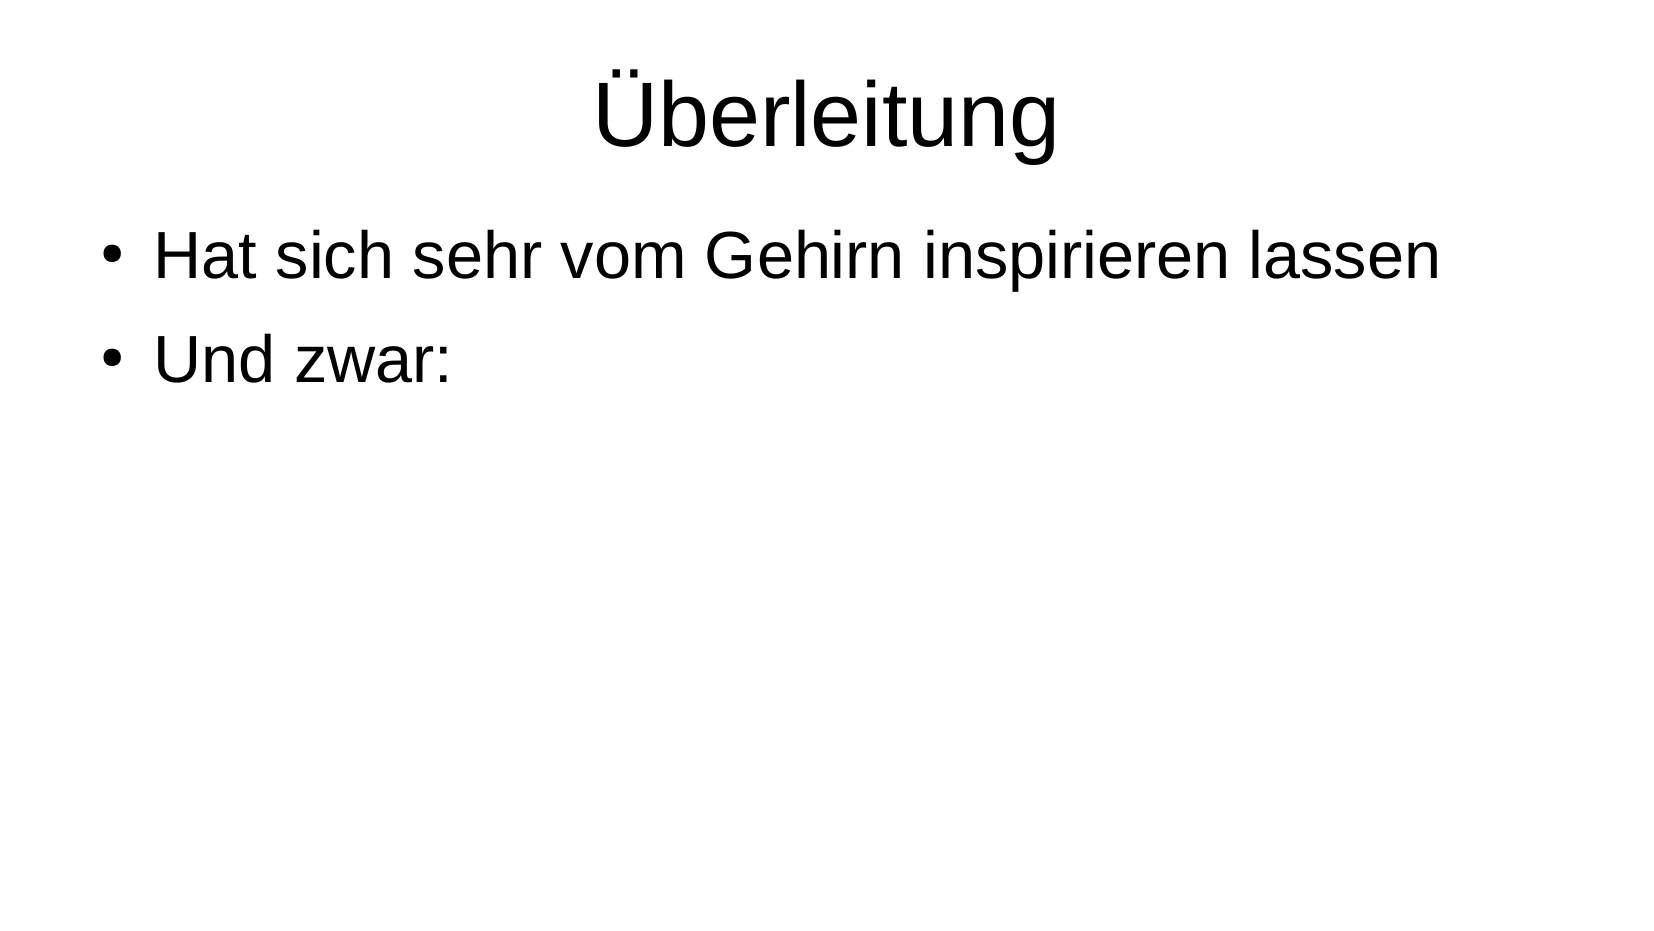

# Überleitung
Hat sich sehr vom Gehirn inspirieren lassen
Und zwar: